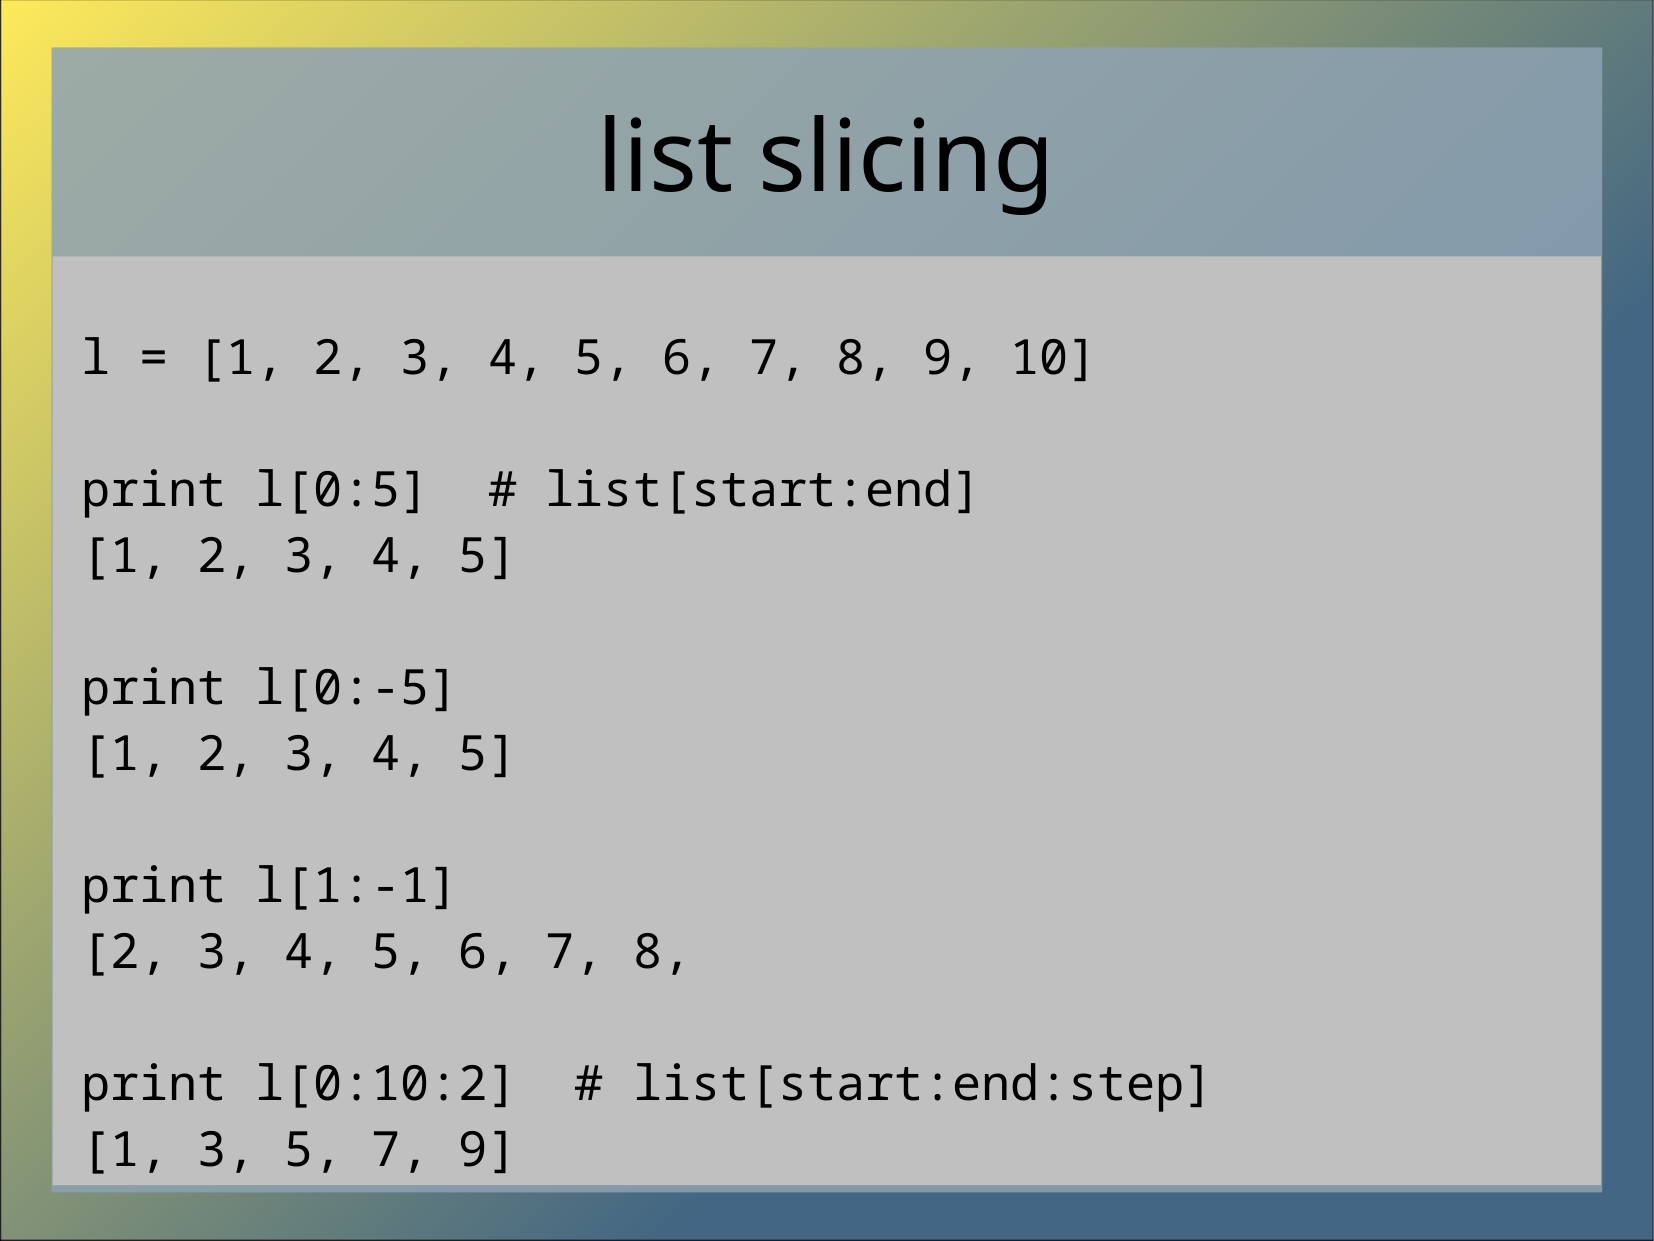

# list slicing
l = [1, 2, 3, 4, 5, 6, 7, 8, 9, 10]
print l[0:5] # list[start:end]
[1, 2, 3, 4, 5]
print l[0:-5]
[1, 2, 3, 4, 5]
print l[1:-1]
[2, 3, 4, 5, 6, 7, 8,
print l[0:10:2] # list[start:end:step]
[1, 3, 5, 7, 9]